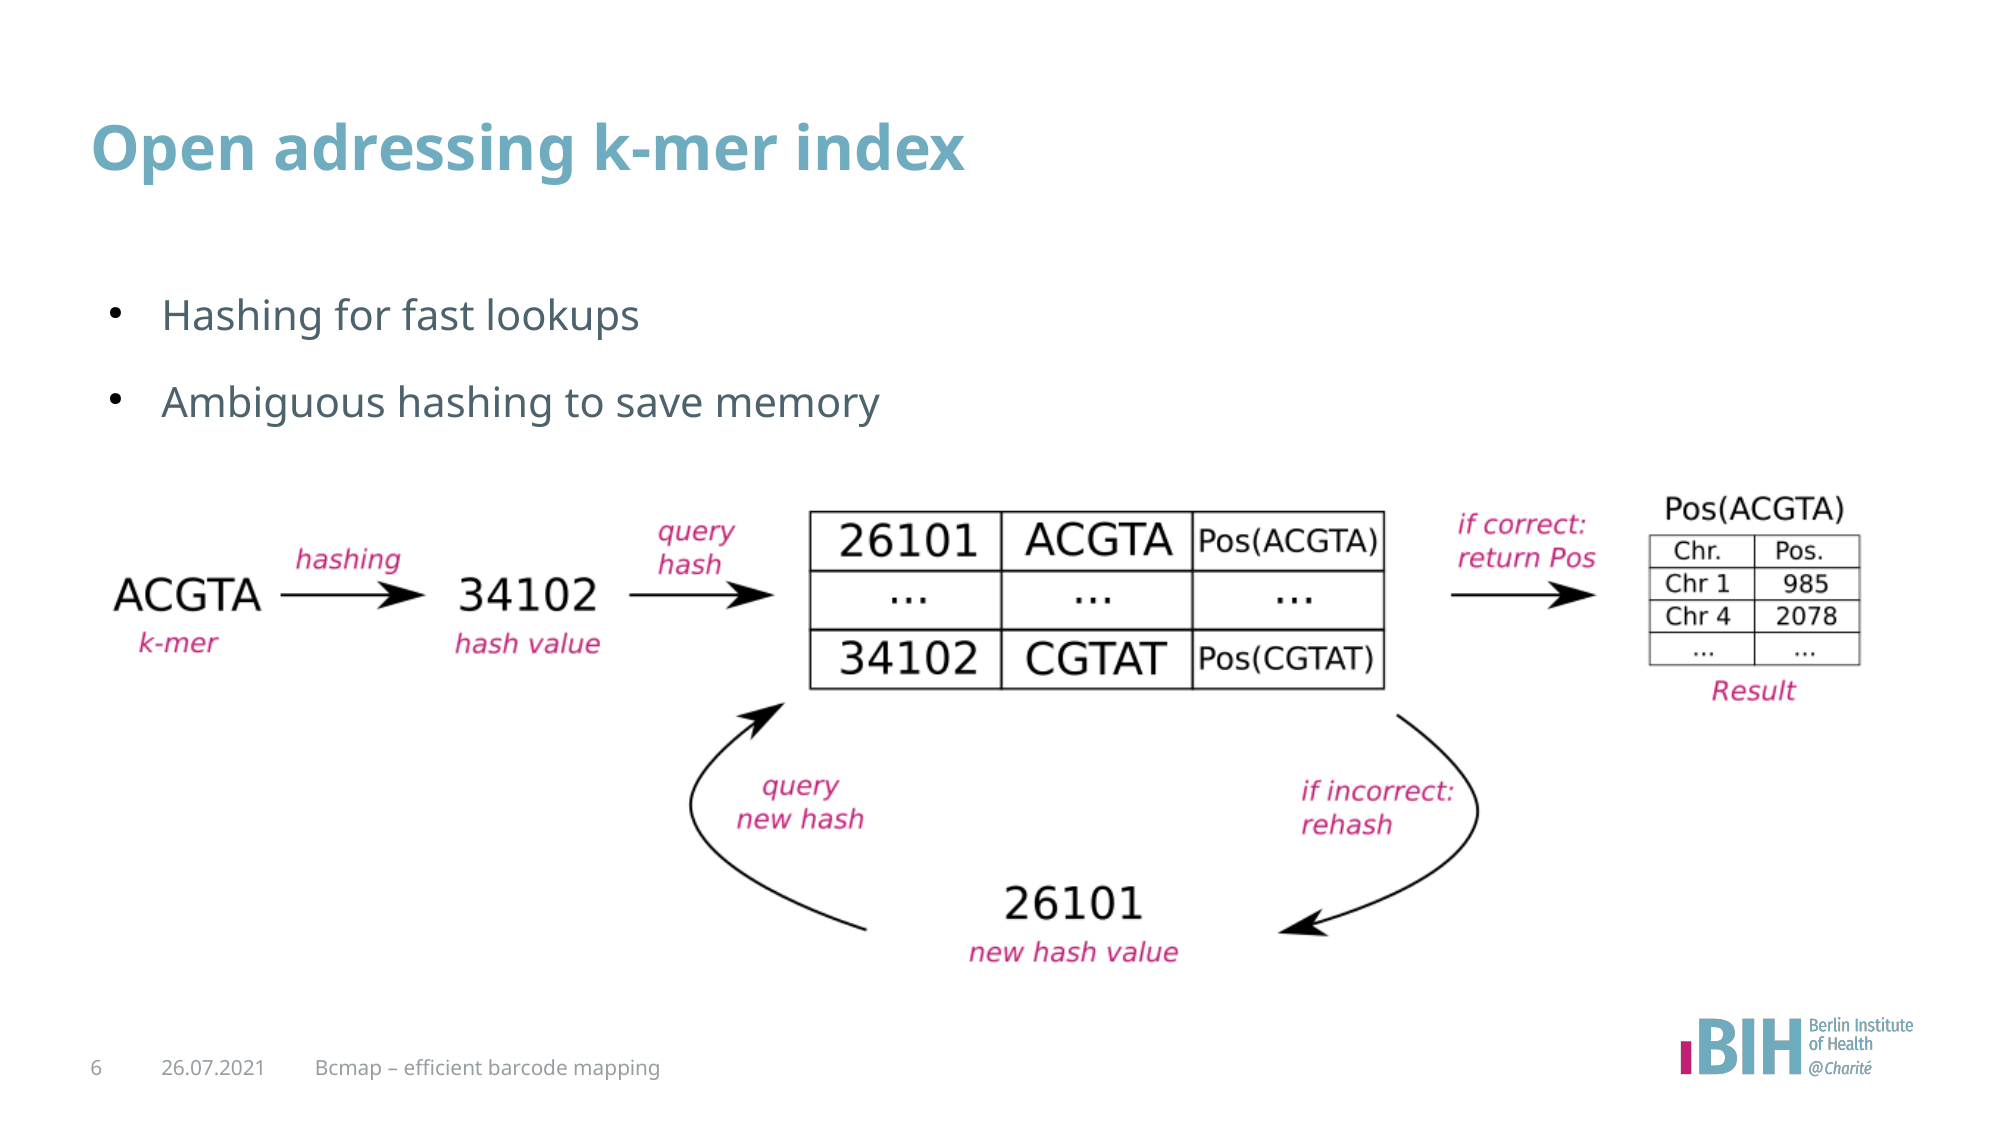

# Open adressing k-mer index
Hashing for fast lookups
Ambiguous hashing to save memory
26.07.2021
Bcmap – efficient barcode mapping